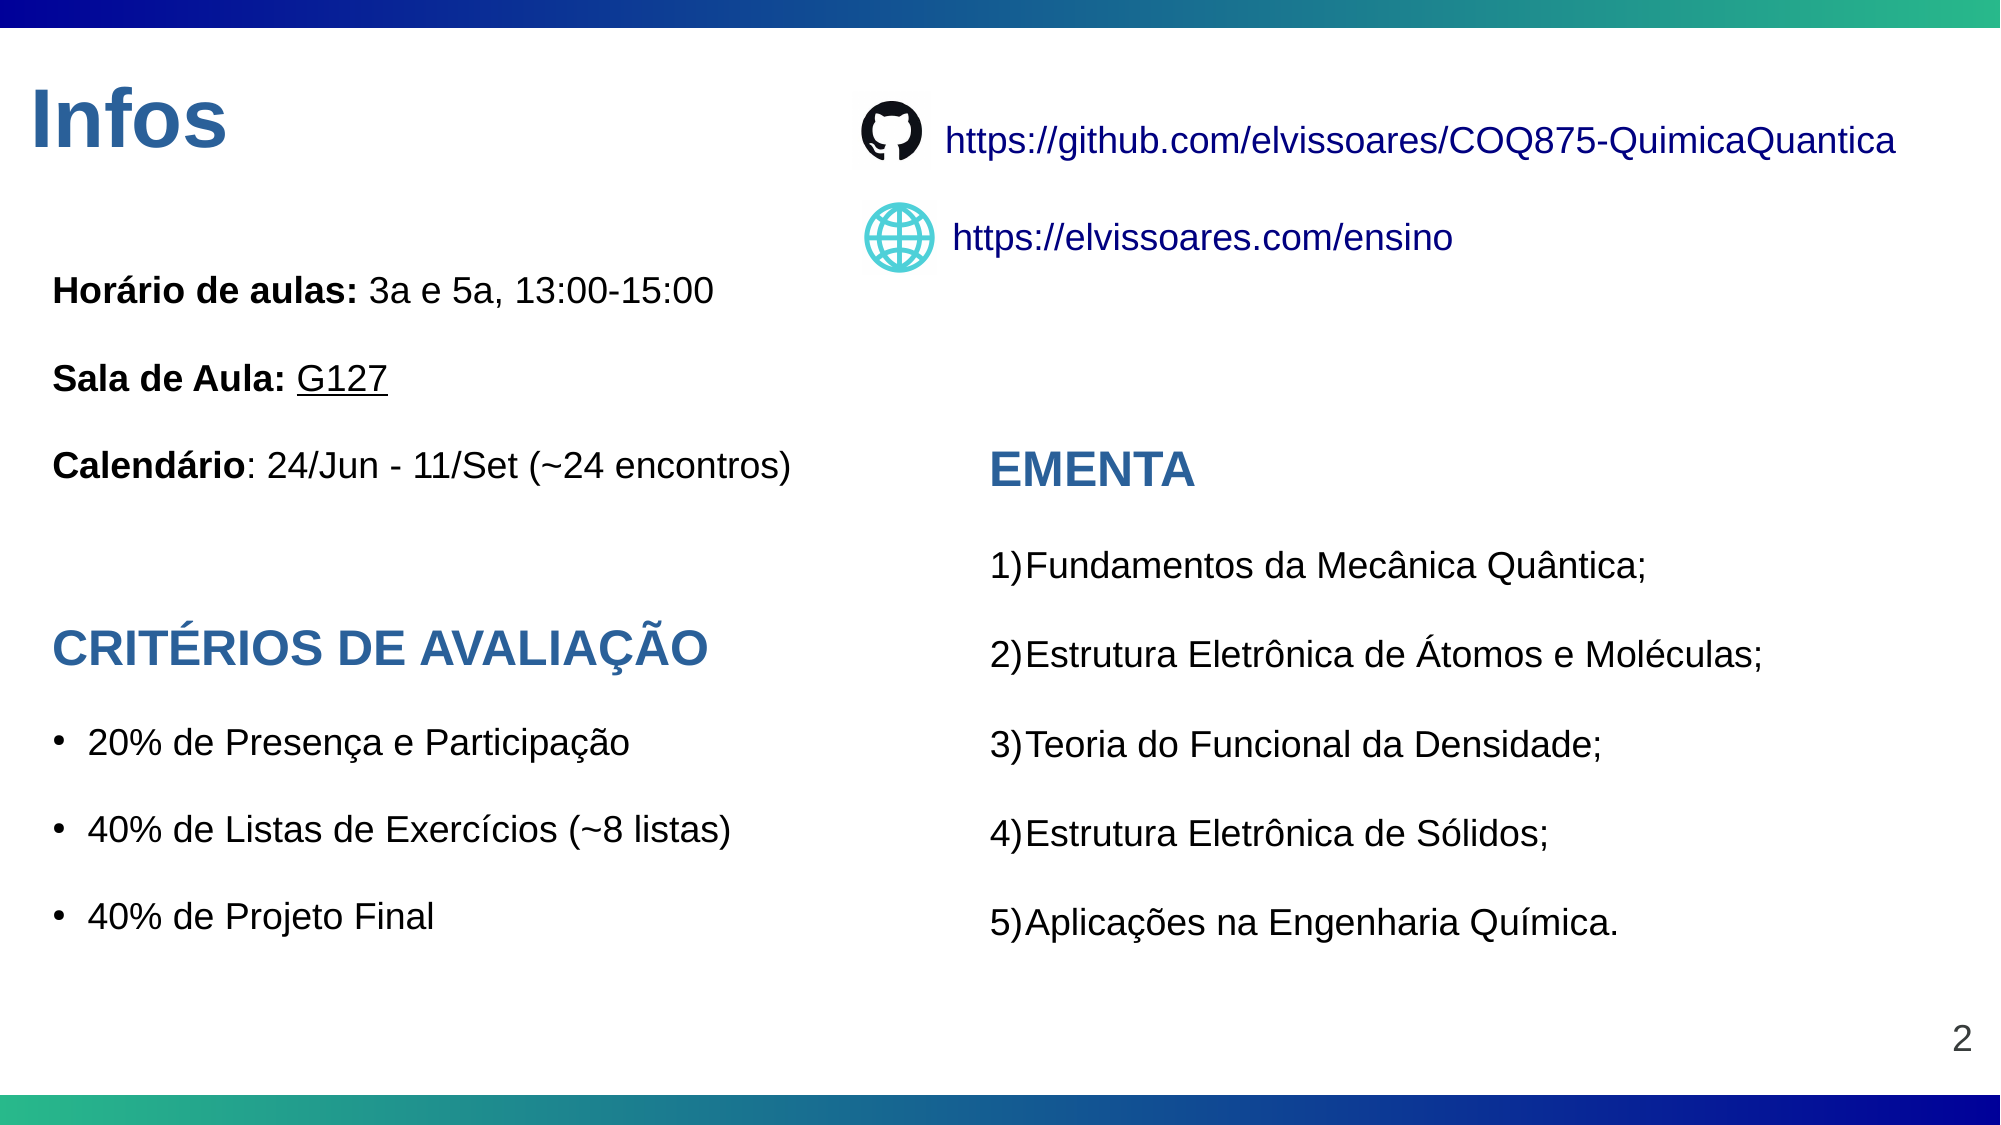

Infos
https://github.com/elvissoares/COQ875-QuimicaQuantica
https://elvissoares.com/ensino
Horário de aulas: 3a e 5a, 13:00-15:00
Sala de Aula: G127
Calendário: 24/Jun - 11/Set (~24 encontros)
CRITÉRIOS DE AVALIAÇÃO
20% de Presença e Participação
40% de Listas de Exercícios (~8 listas)
40% de Projeto Final
EMENTA
Fundamentos da Mecânica Quântica;
Estrutura Eletrônica de Átomos e Moléculas;
Teoria do Funcional da Densidade;
Estrutura Eletrônica de Sólidos;
Aplicações na Engenharia Química.